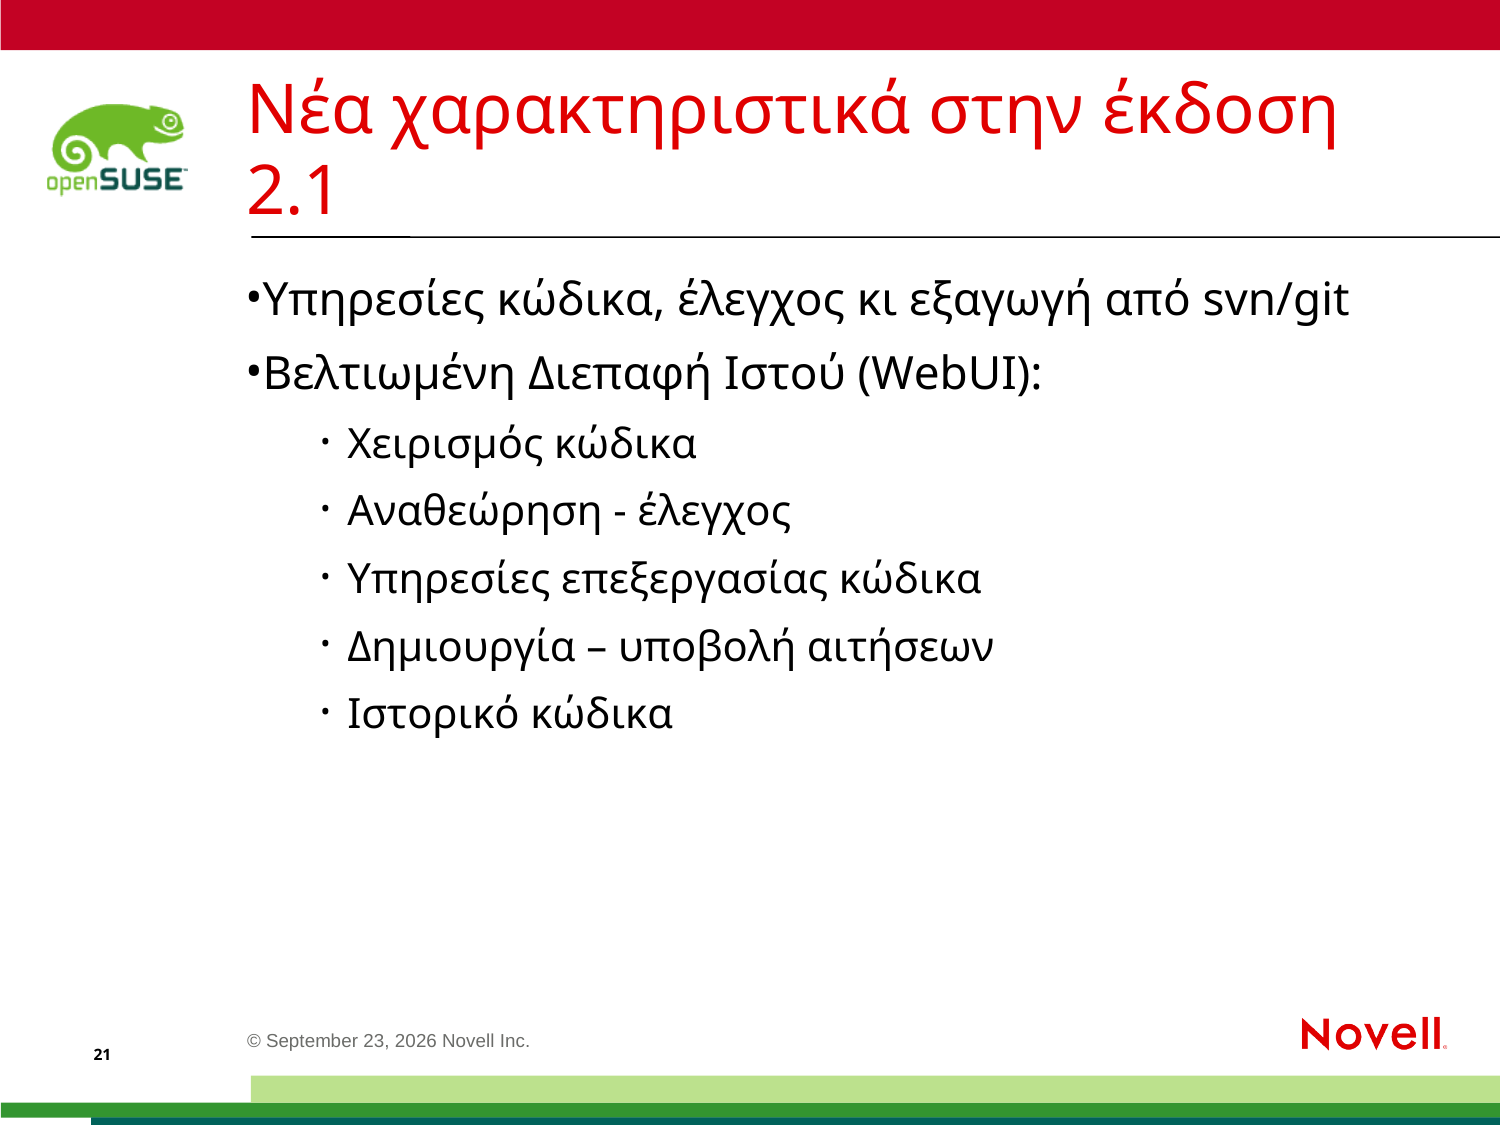

# Νέα χαρακτηριστικά στην έκδοση 2.1
Υπηρεσίες κώδικα, έλεγχος κι εξαγωγή από svn/git
Βελτιωμένη Διεπαφή Ιστού (WebUI):
Χειρισμός κώδικα
Αναθεώρηση - έλεγχος
Υπηρεσίες επεξεργασίας κώδικα
Δημιουργία – υποβολή αιτήσεων
Ιστορικό κώδικα